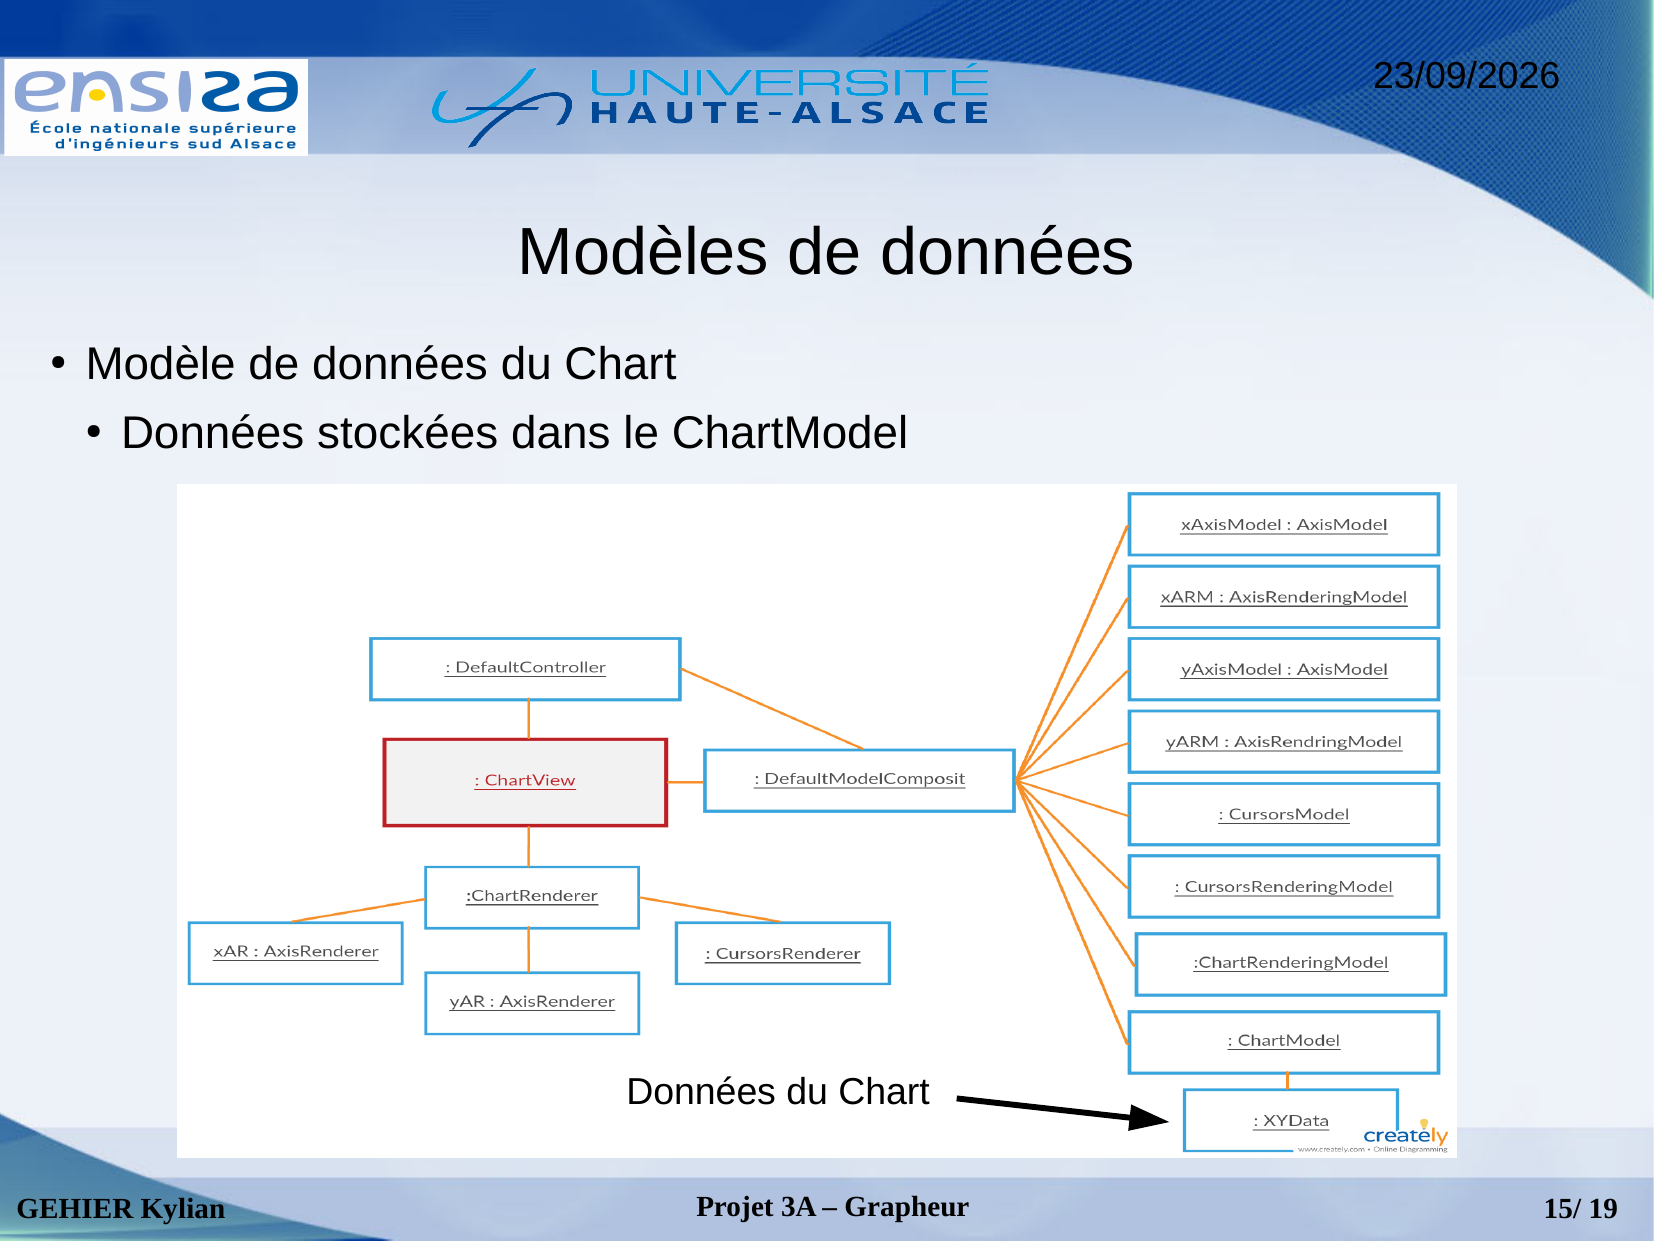

# Modèles de données
Modèle de données du Chart
Données stockées dans le ChartModel
Données du Chart
15